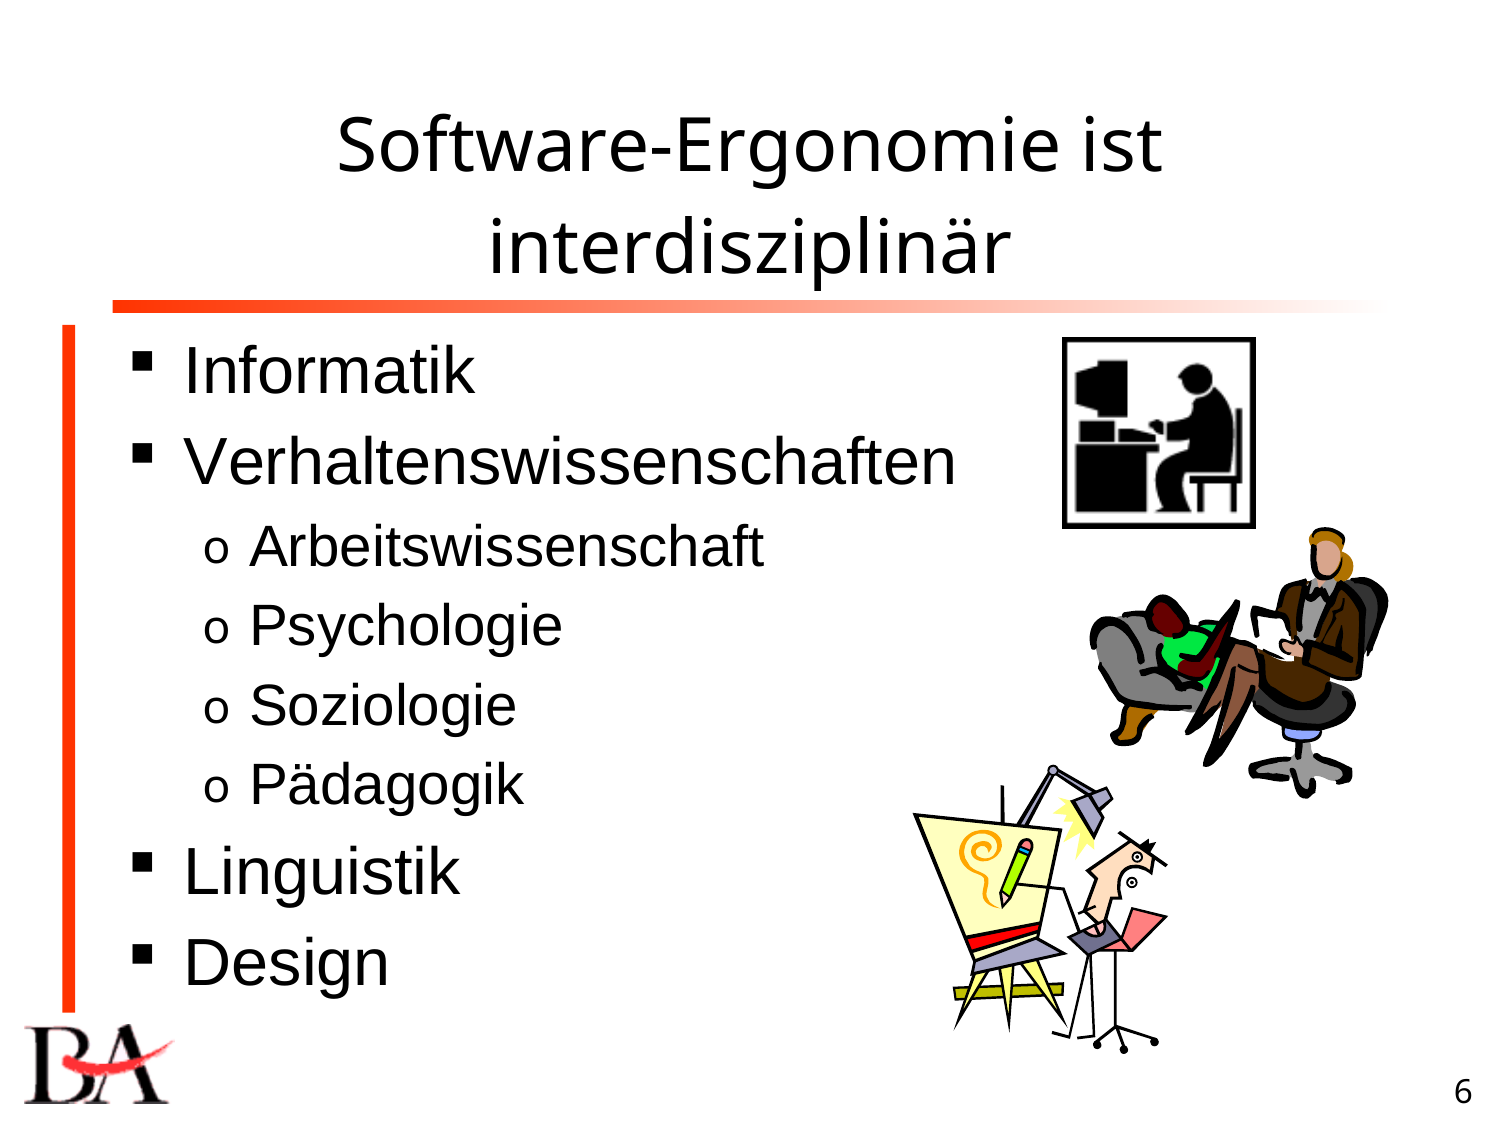

# Software-Ergonomie ist interdisziplinär
Informatik
Verhaltenswissenschaften
Arbeitswissenschaft
Psychologie
Soziologie
Pädagogik
Linguistik
Design